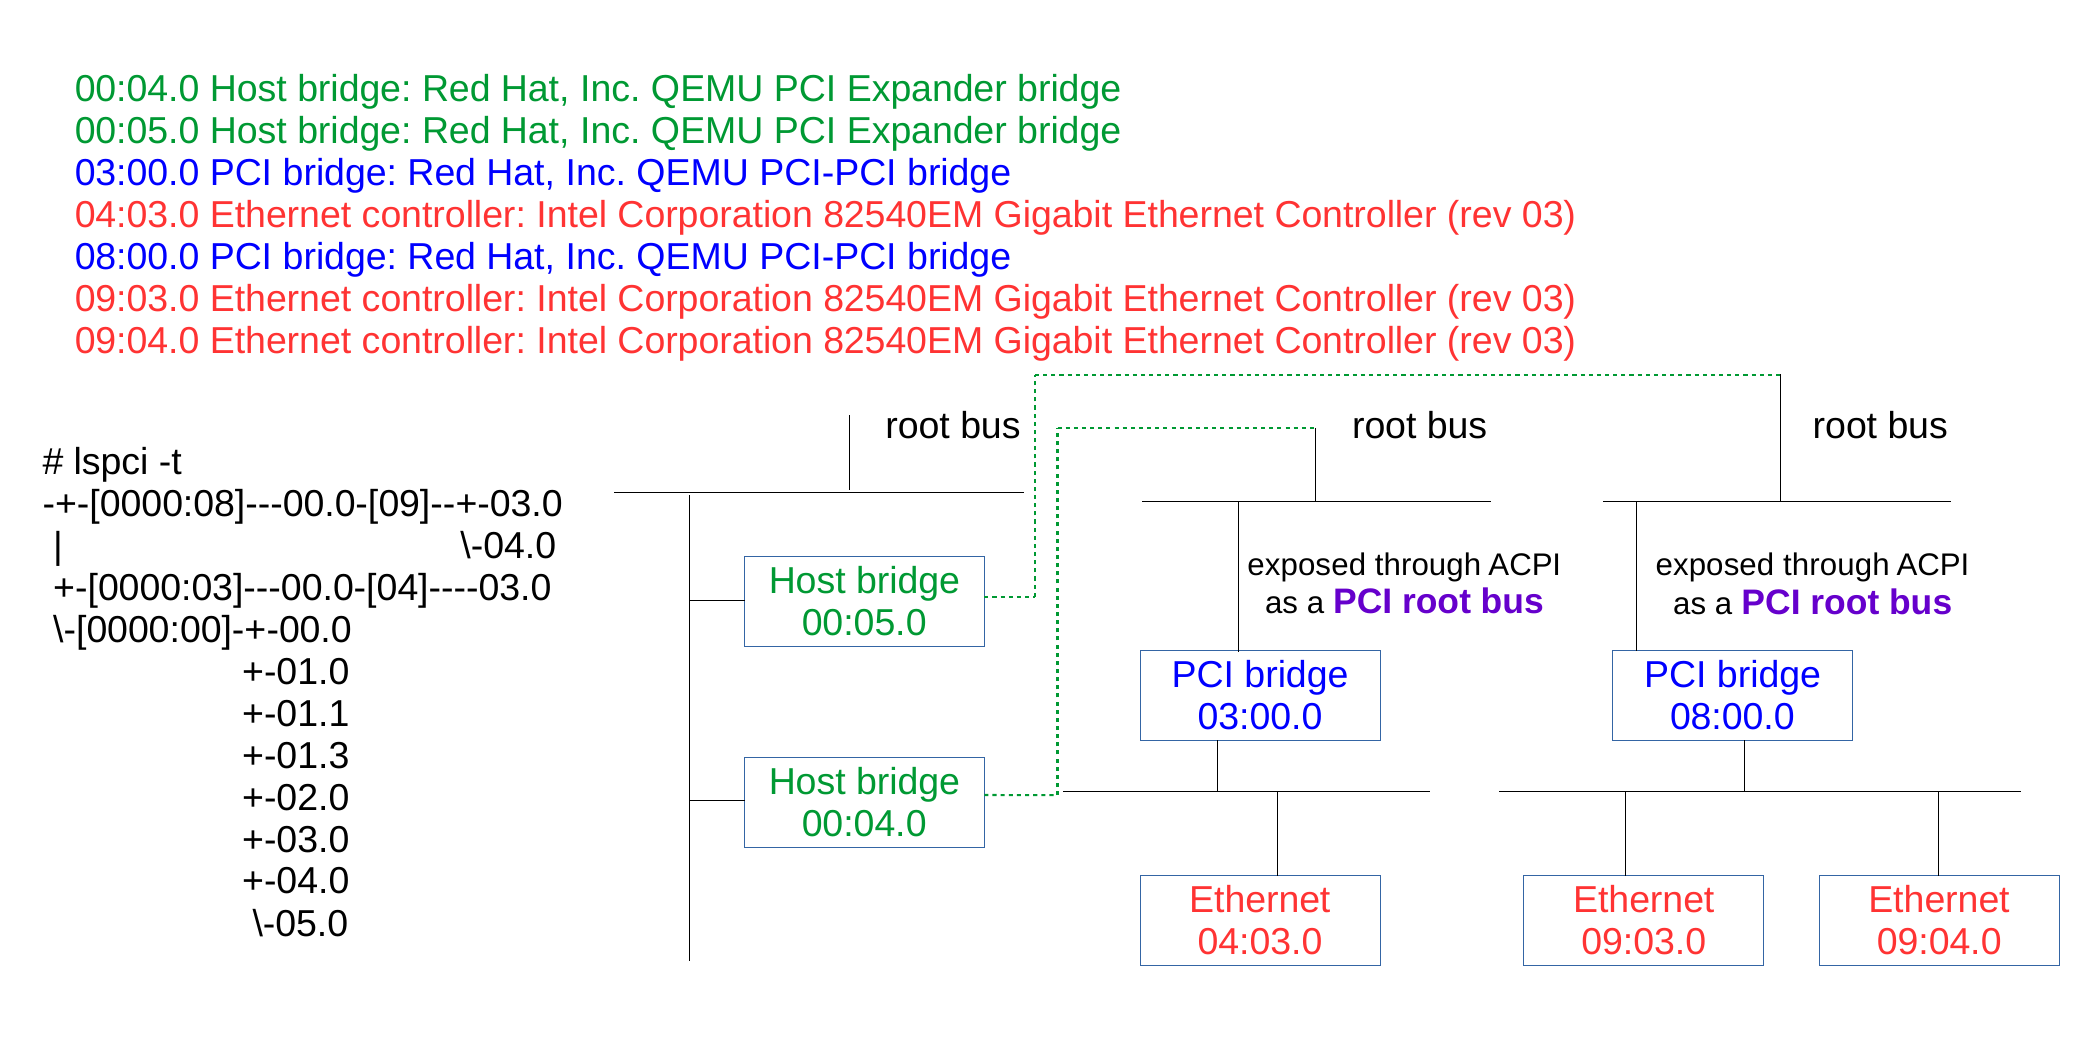

00:04.0 Host bridge: Red Hat, Inc. QEMU PCI Expander bridge
00:05.0 Host bridge: Red Hat, Inc. QEMU PCI Expander bridge
03:00.0 PCI bridge: Red Hat, Inc. QEMU PCI-PCI bridge
04:03.0 Ethernet controller: Intel Corporation 82540EM Gigabit Ethernet Controller (rev 03)
08:00.0 PCI bridge: Red Hat, Inc. QEMU PCI-PCI bridge
09:03.0 Ethernet controller: Intel Corporation 82540EM Gigabit Ethernet Controller (rev 03)
09:04.0 Ethernet controller: Intel Corporation 82540EM Gigabit Ethernet Controller (rev 03)
root bus
root bus
root bus
# lspci -t
-+-[0000:08]---00.0-[09]--+-03.0
 | \-04.0
 +-[0000:03]---00.0-[04]----03.0
 \-[0000:00]-+-00.0
 +-01.0
 +-01.1
 +-01.3
 +-02.0
 +-03.0
 +-04.0
 \-05.0
exposed through ACPI
as a PCI root bus
exposed through ACPI
as a PCI root bus
Host bridge
00:05.0
PCI bridge
03:00.0
PCI bridge
08:00.0
Host bridge
00:04.0
Ethernet
04:03.0
Ethernet
09:03.0
Ethernet
09:04.0